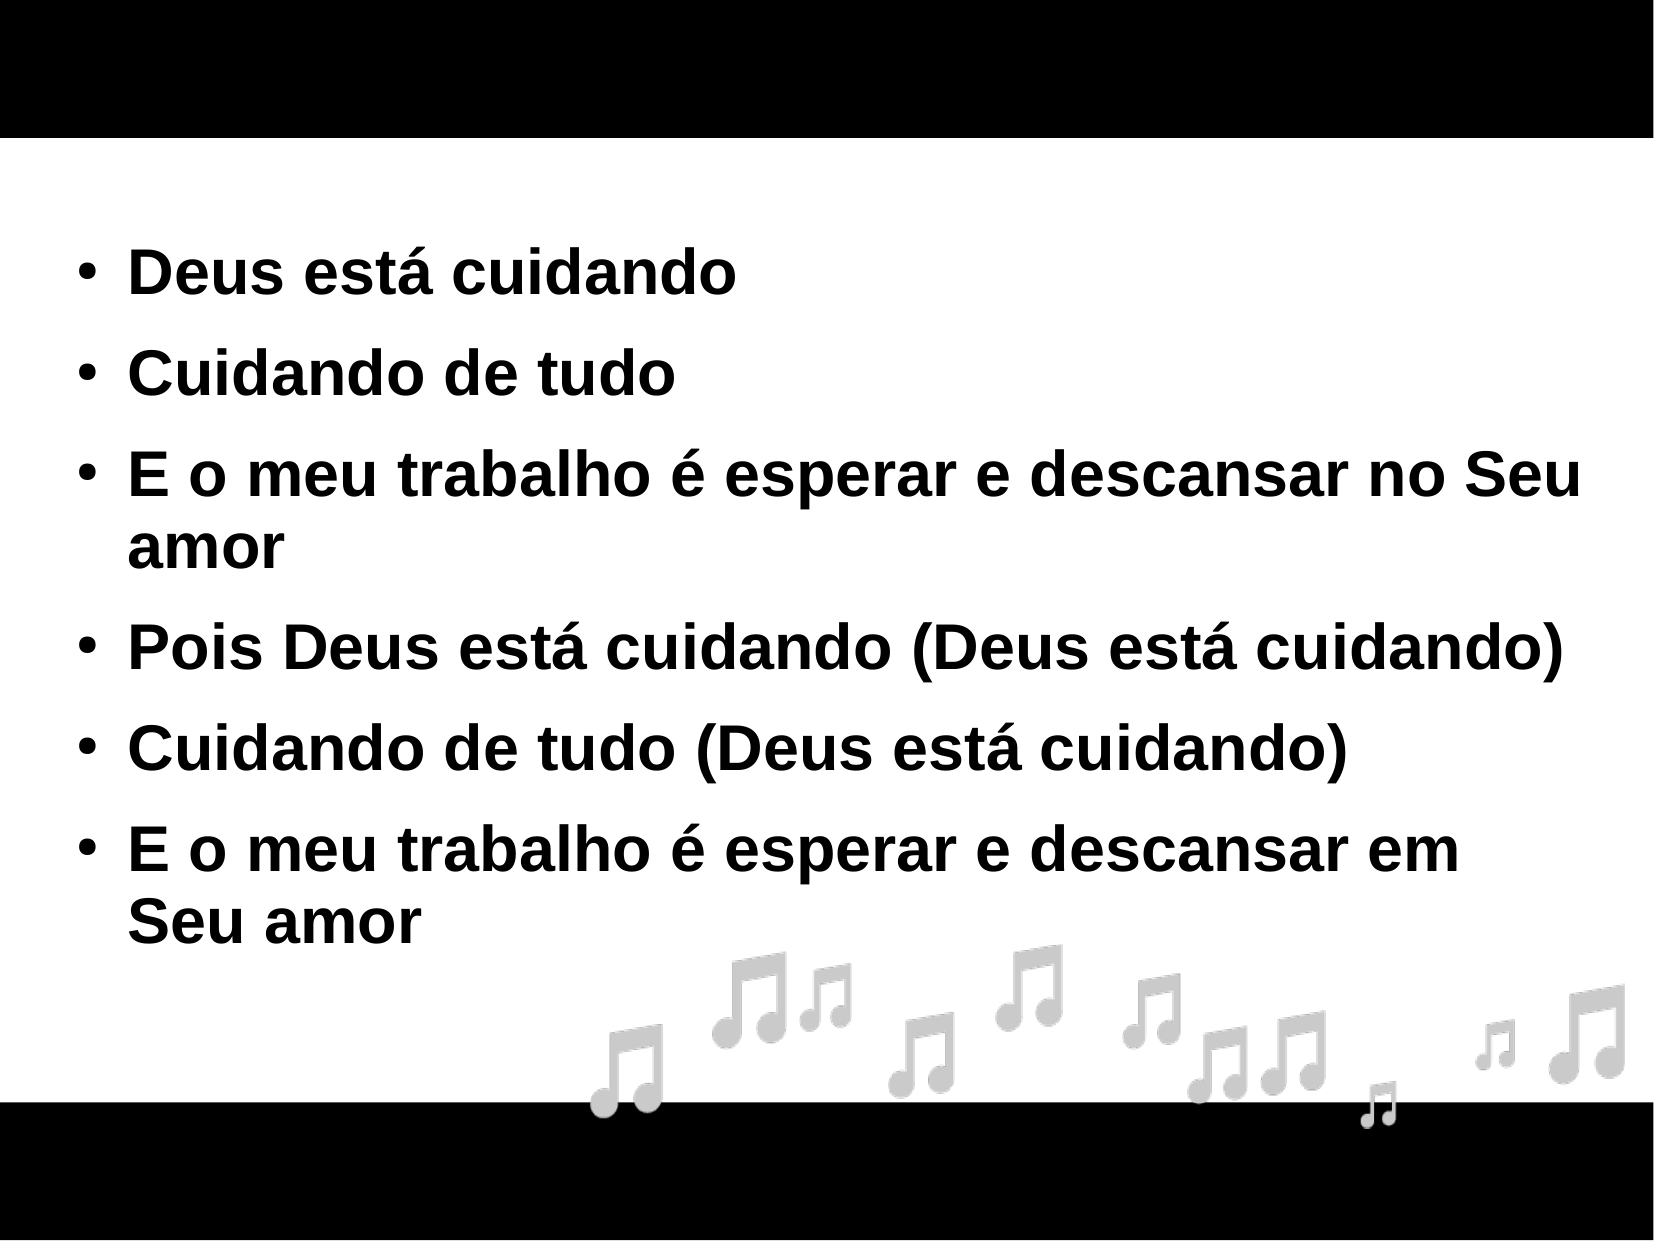

# Deus está cuidando
Cuidando de tudo
E o meu trabalho é esperar e descansar no Seu amor
Pois Deus está cuidando (Deus está cuidando)
Cuidando de tudo (Deus está cuidando)
E o meu trabalho é esperar e descansar em Seu amor